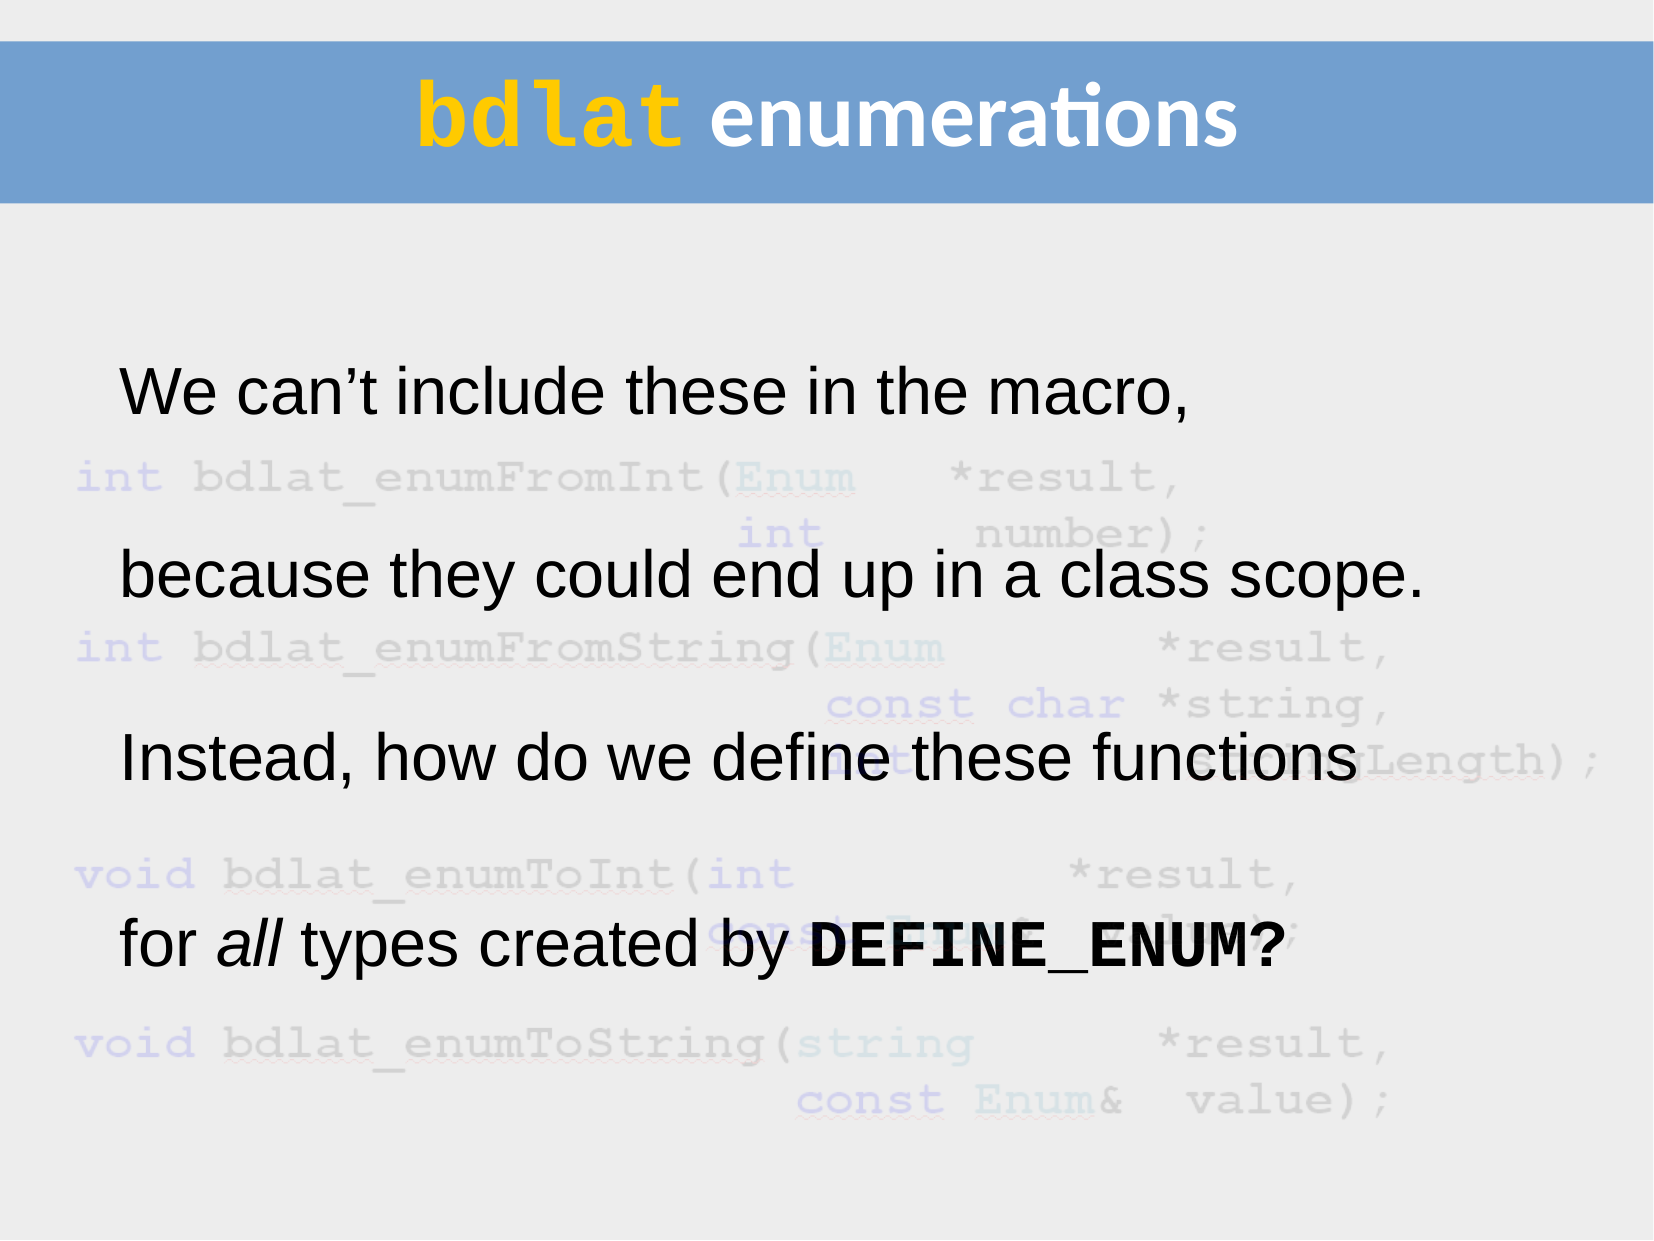

# bdlat enumerations
We can’t include these in the macro,
because they could end up in a class scope.
Instead, how do we define these functions
for all types created by DEFINE_ENUM?